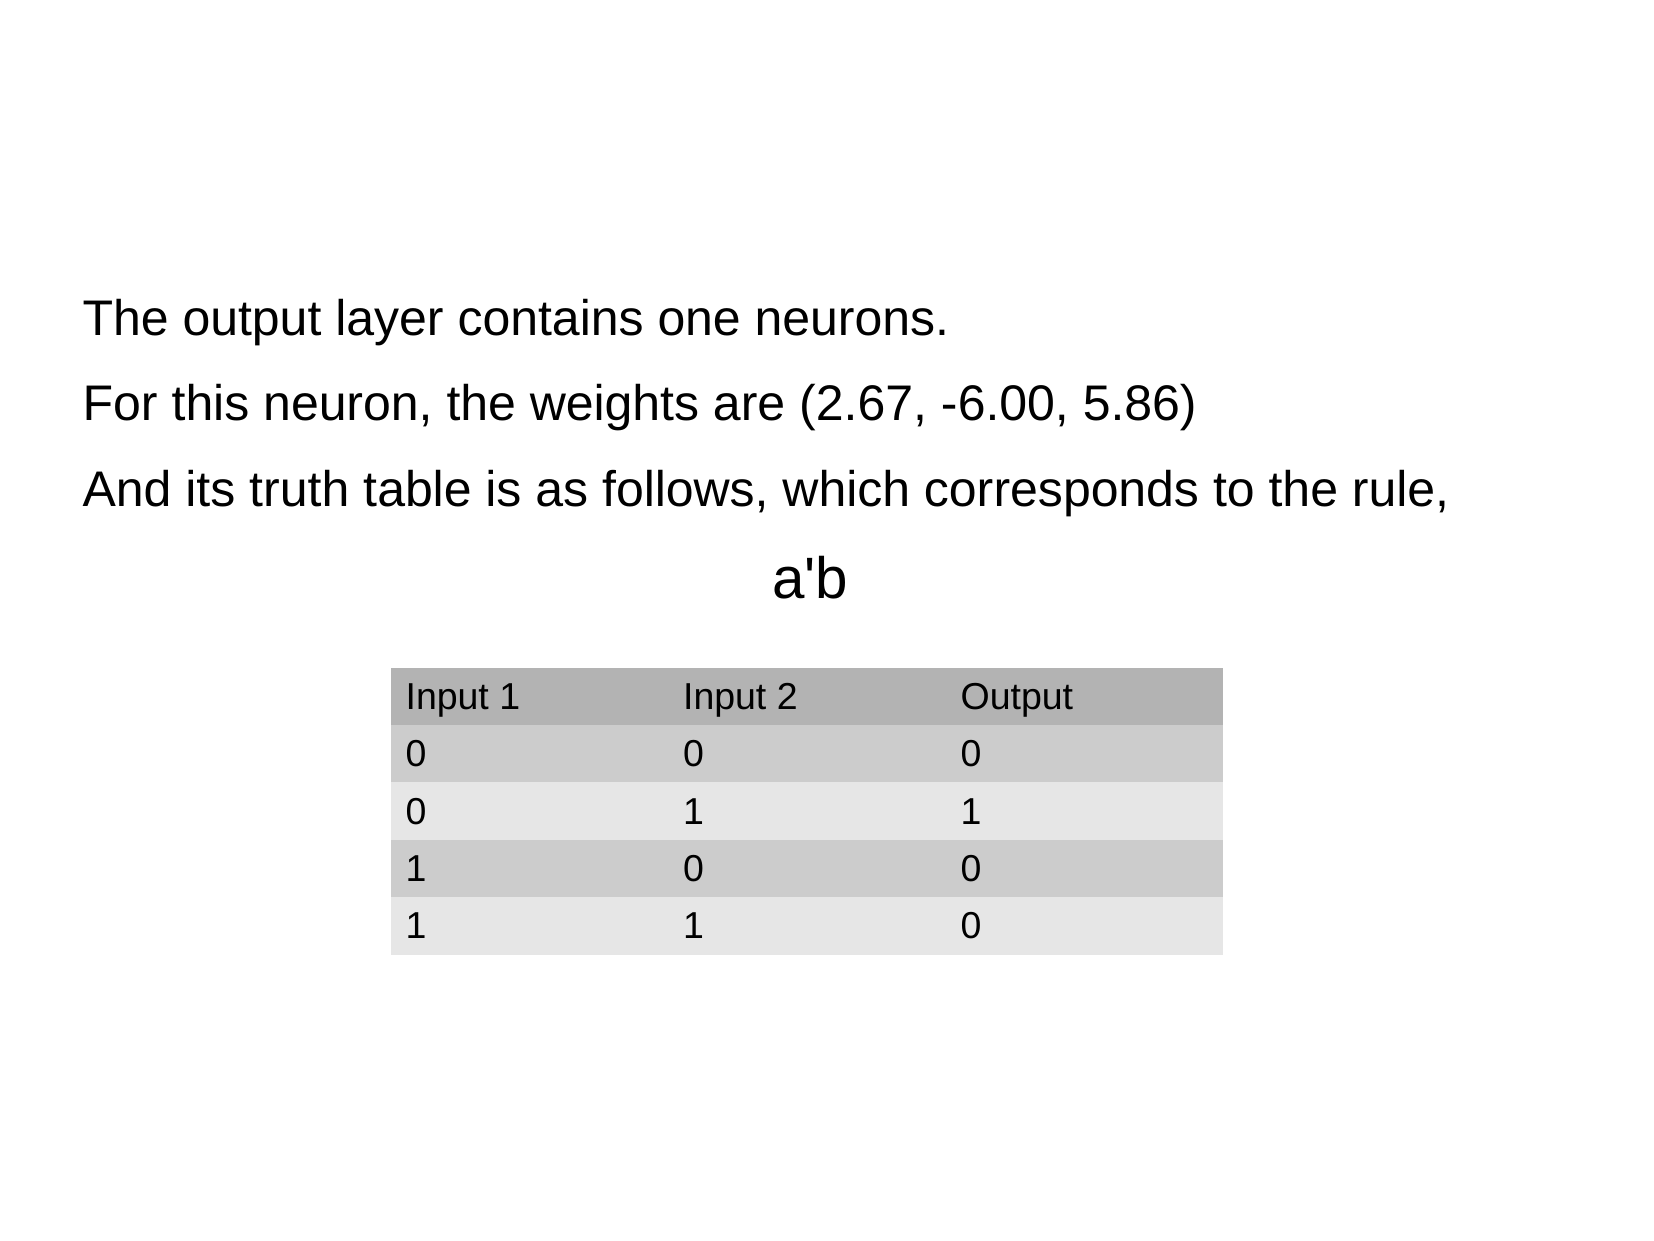

# The output layer contains one neurons.
For this neuron, the weights are (2.67, -6.00, 5.86)
And its truth table is as follows, which corresponds to the rule,
a'b
| Input 1 | Input 2 | Output |
| --- | --- | --- |
| 0 | 0 | 0 |
| 0 | 1 | 1 |
| 1 | 0 | 0 |
| 1 | 1 | 0 |